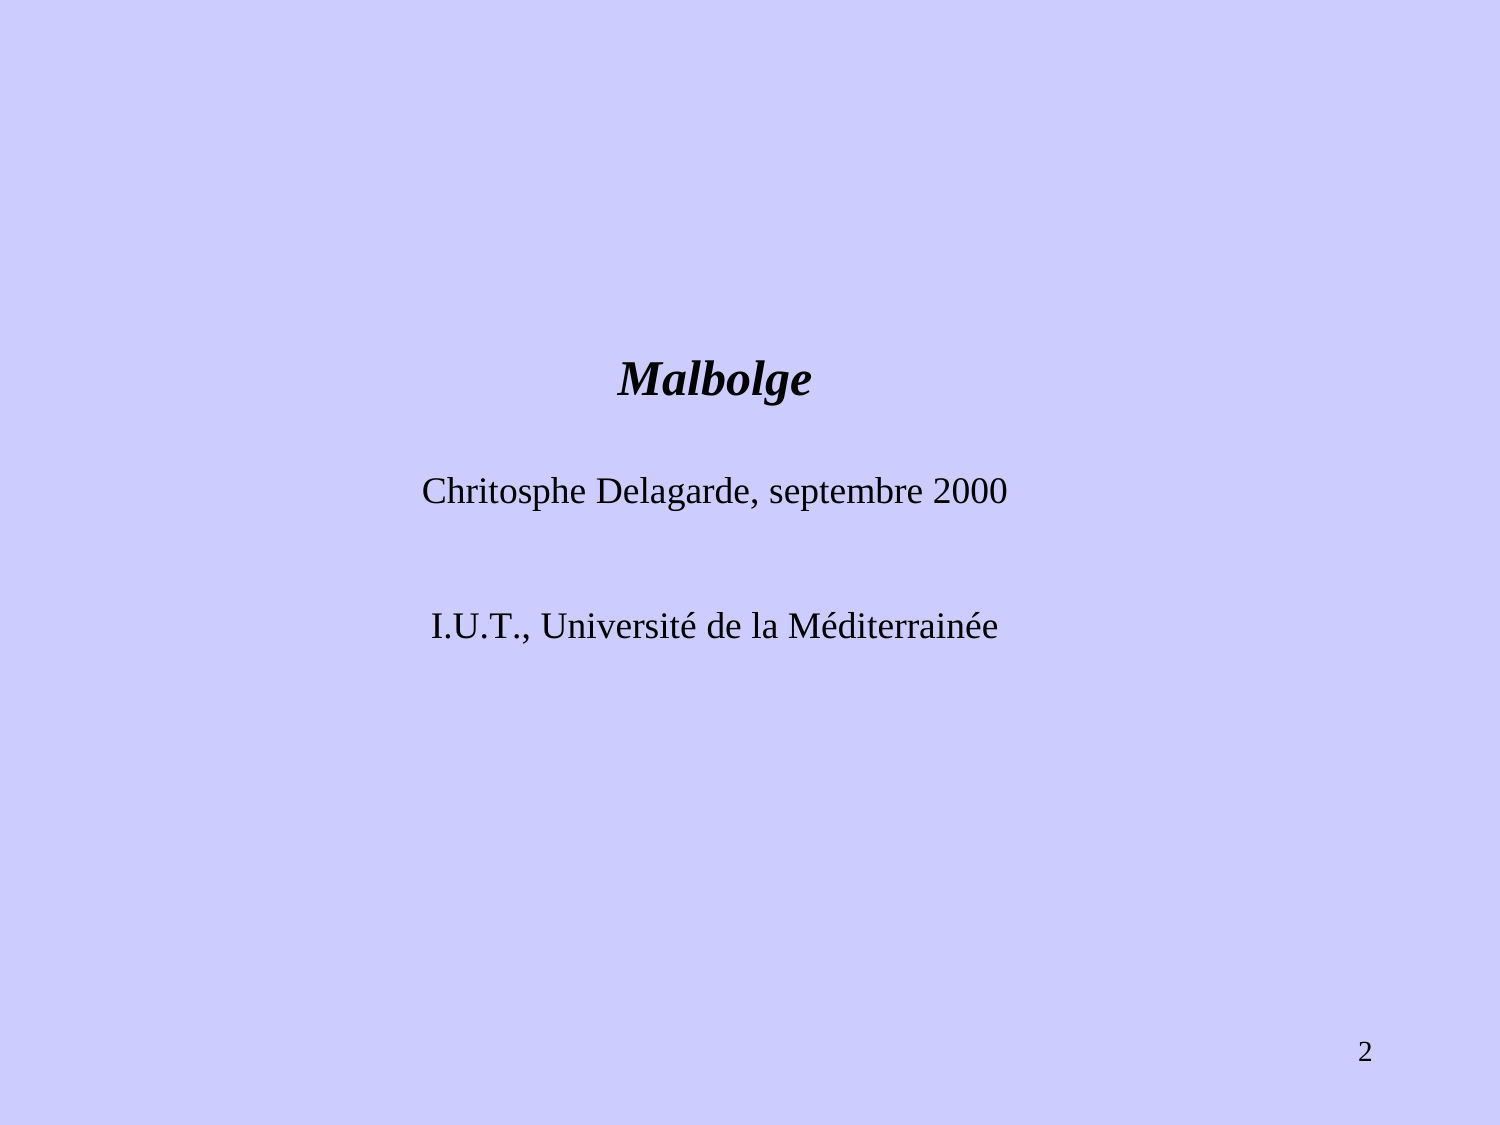

Malbolge
Chritosphe Delagarde, septembre 2000
I.U.T., Université de la Méditerrainée